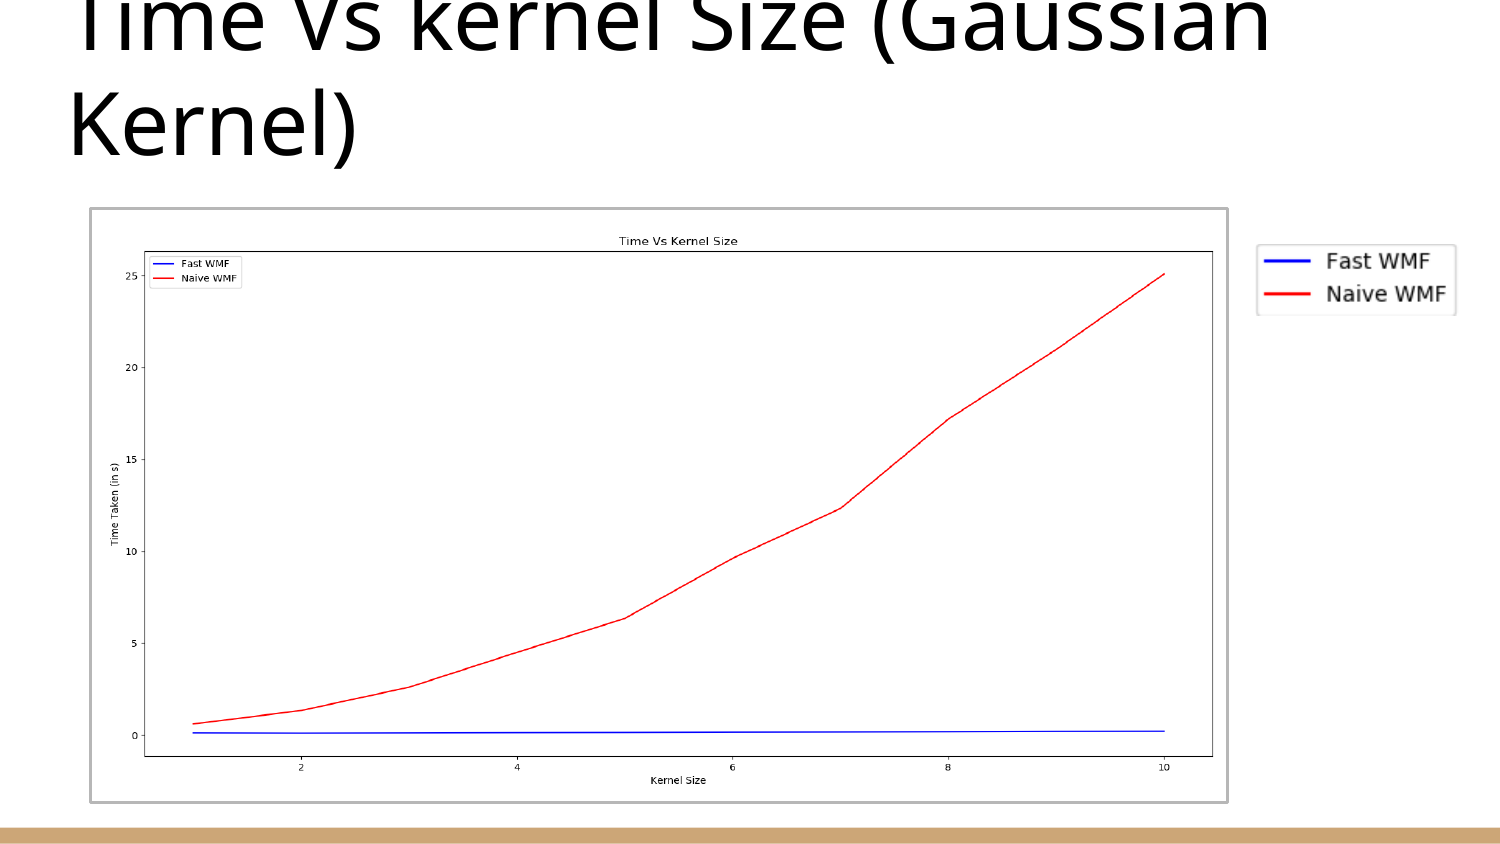

# Time Vs kernel Size (Gaussian Kernel)